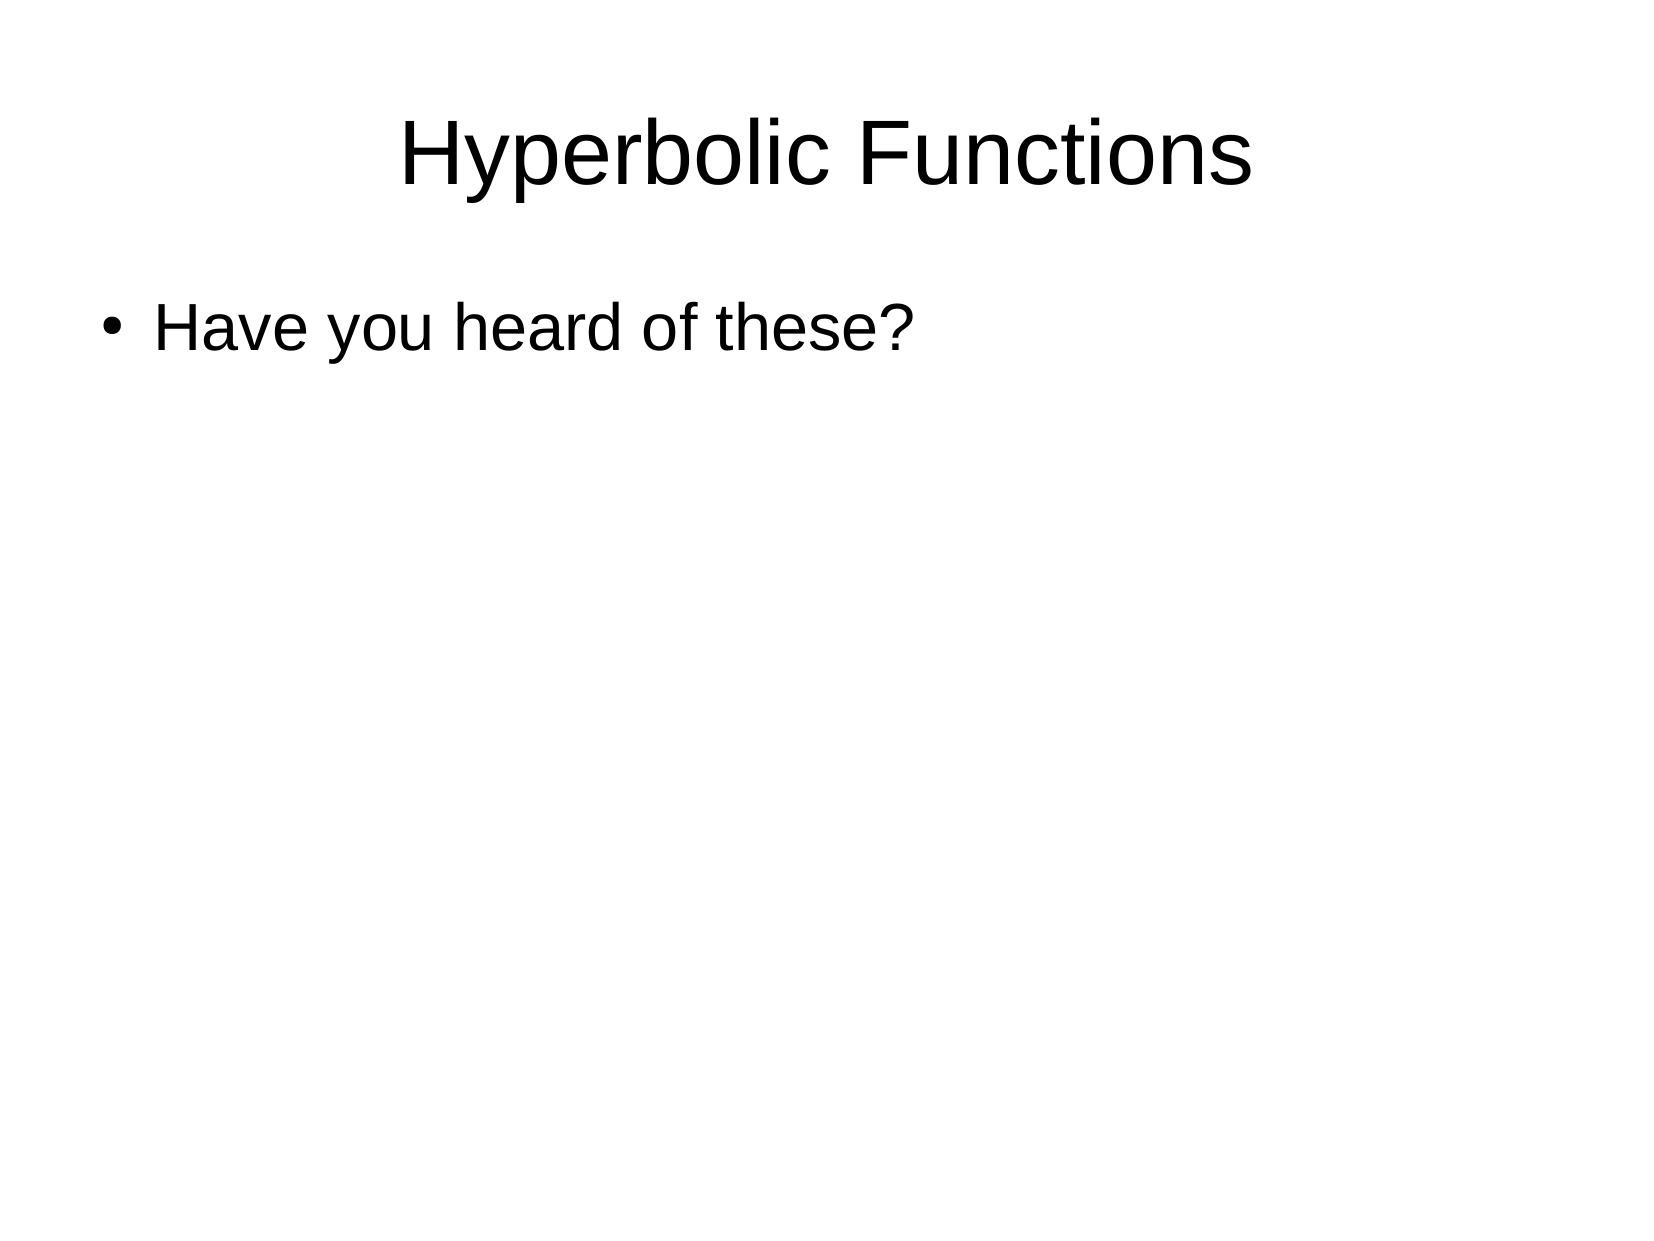

# Hyperbolic Functions
Have you heard of these?